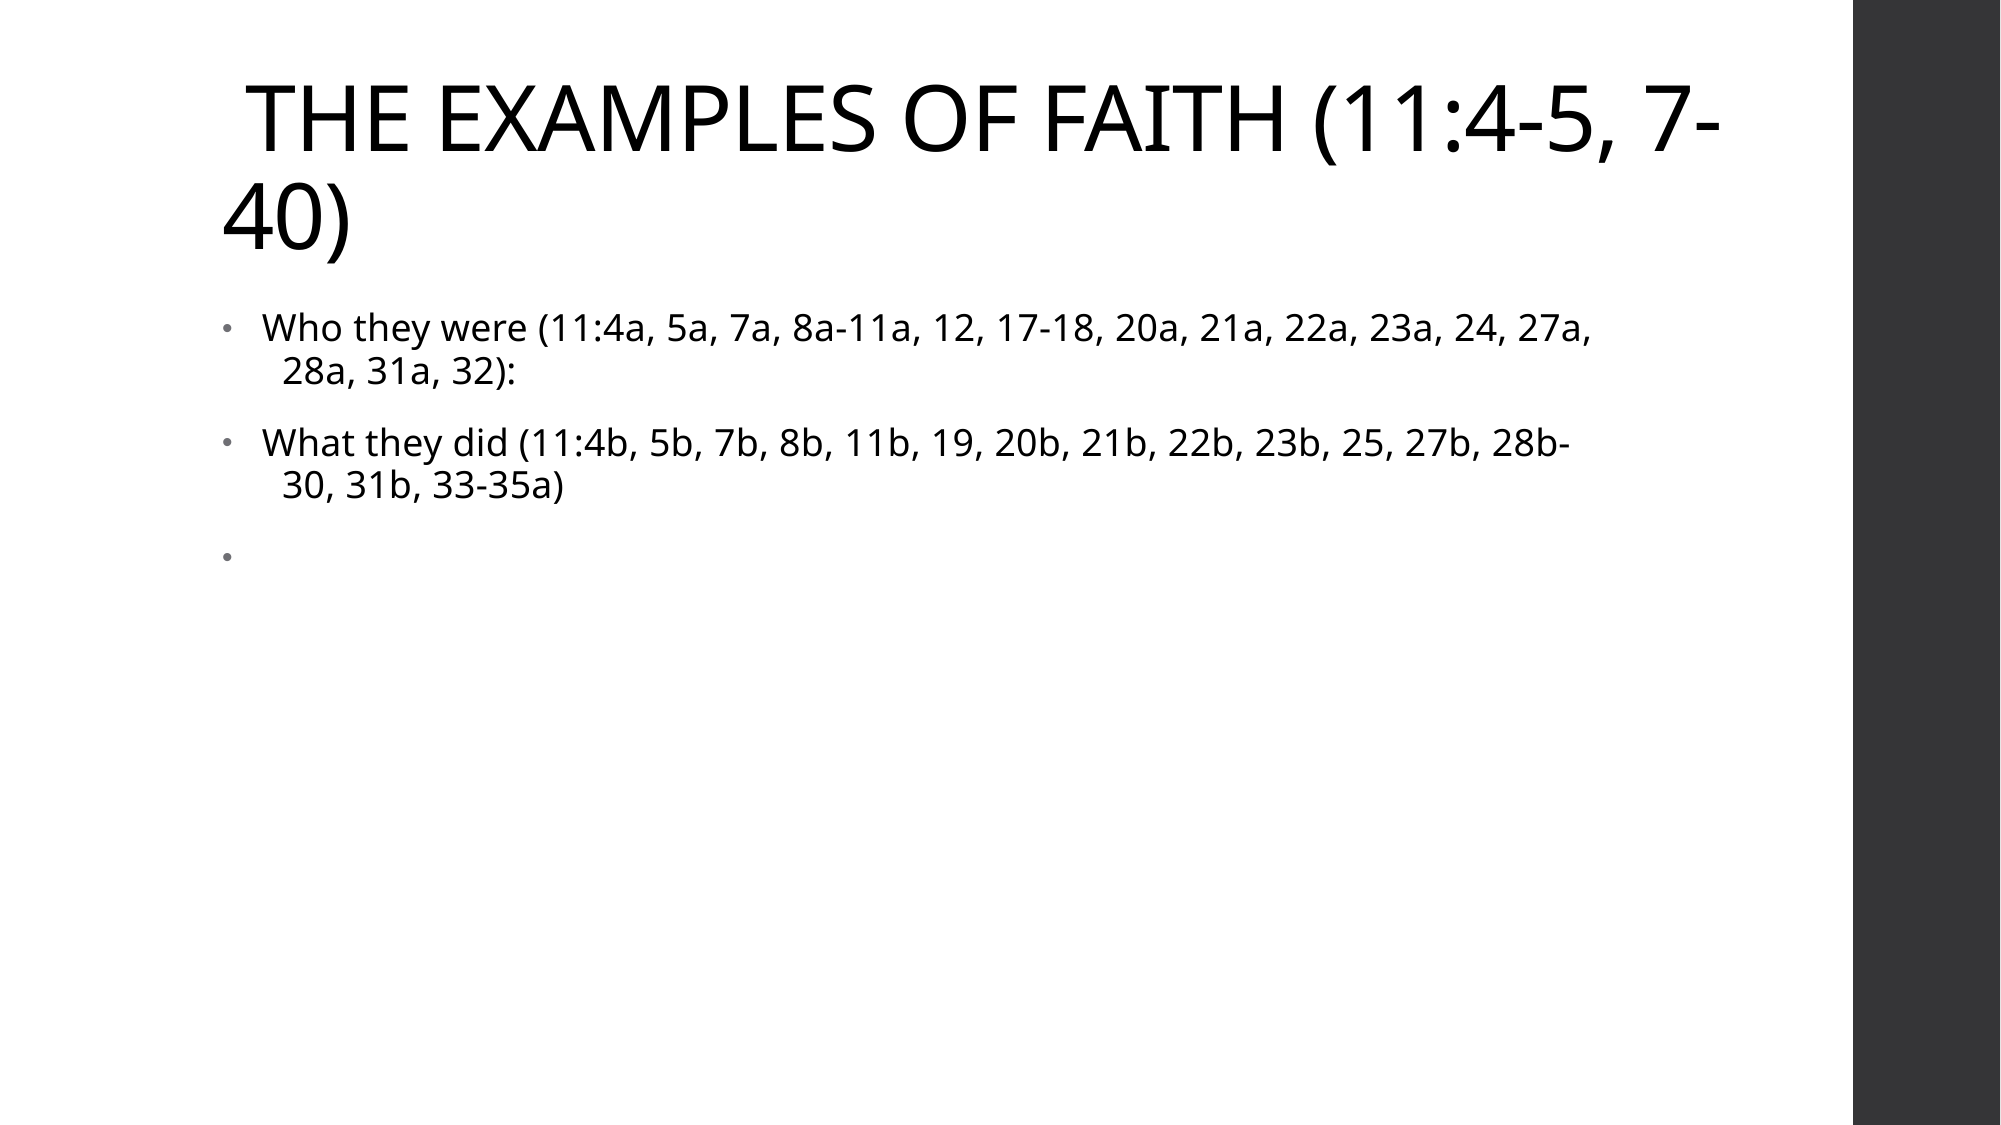

# THE EXAMPLES OF FAITH (11:4-5, 7-40)
 Who they were (11:4a, 5a, 7a, 8a-11a, 12, 17-18, 20a, 21a, 22a, 23a, 24, 27a, 28a, 31a, 32):
 What they did (11:4b, 5b, 7b, 8b, 11b, 19, 20b, 21b, 22b, 23b, 25, 27b, 28b-30, 31b, 33-35a)